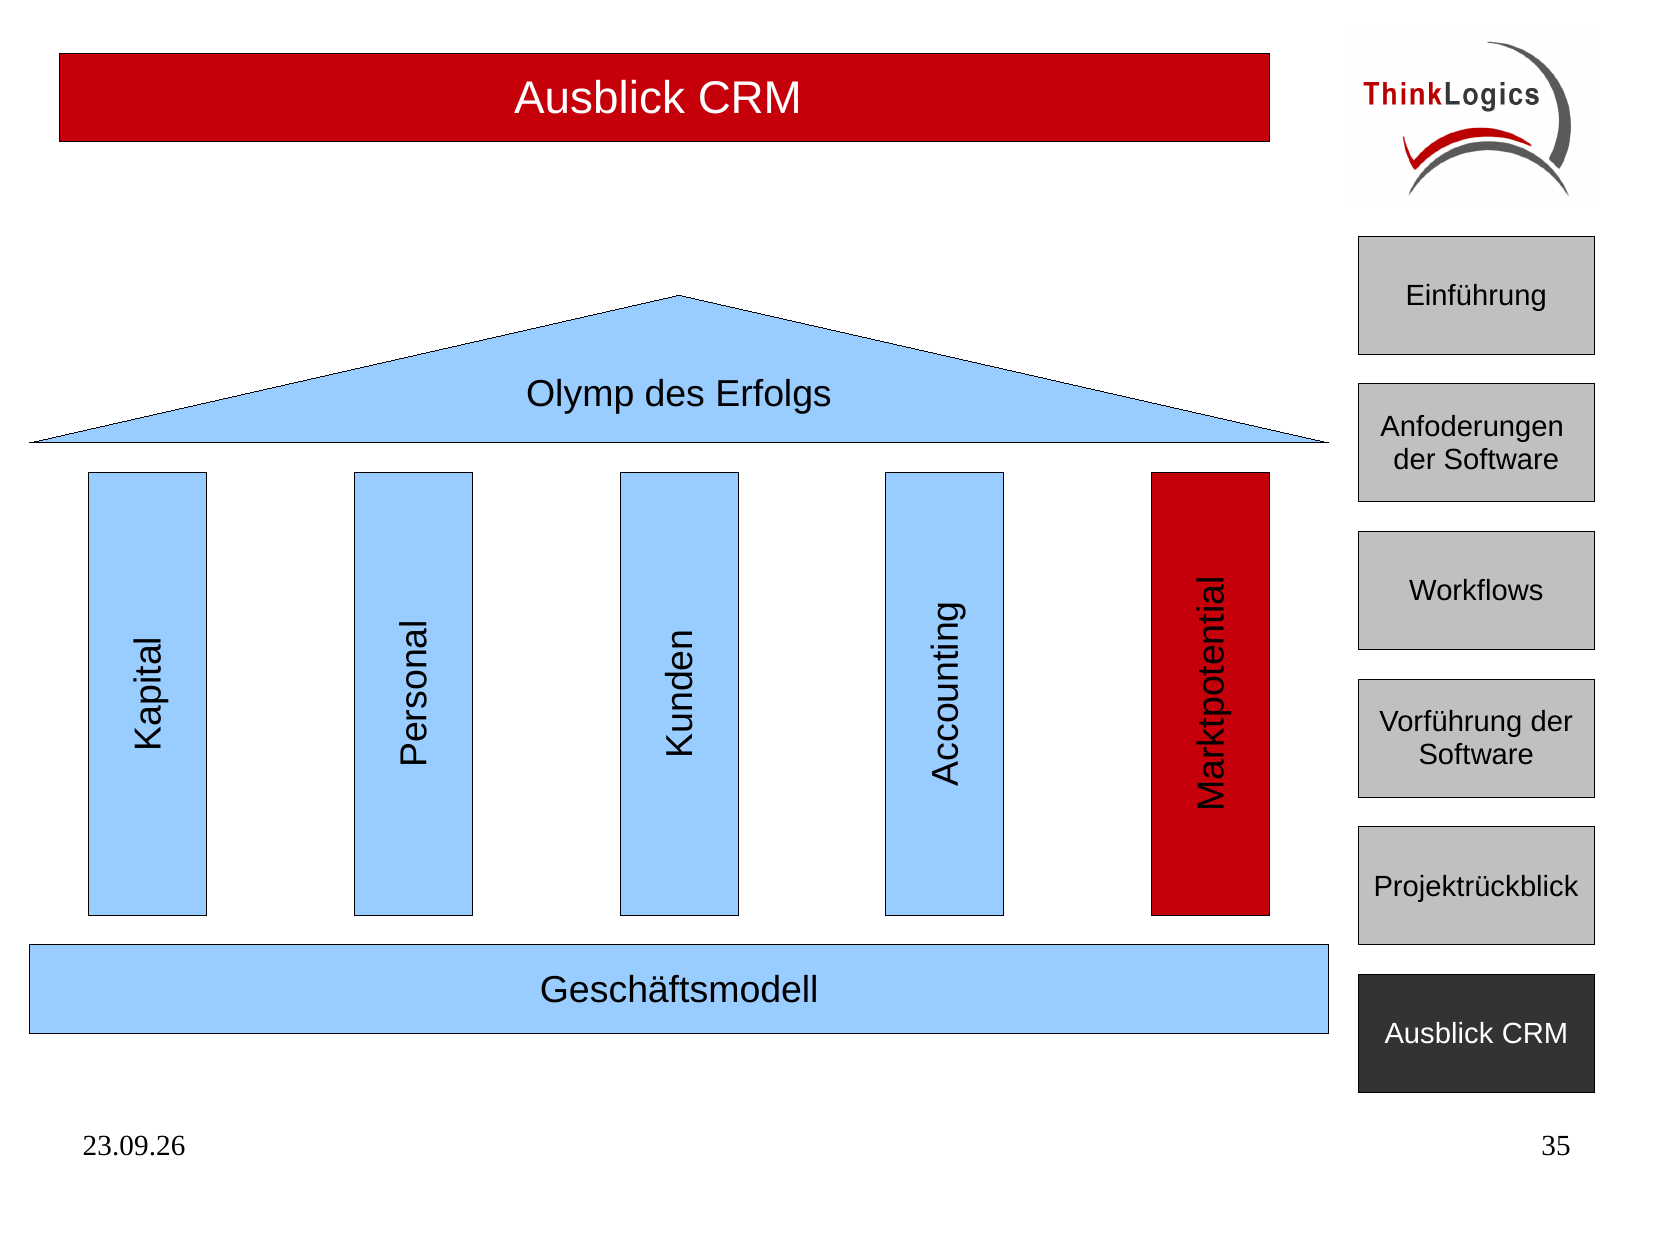

Ausblick CRM
Einführung
Olymp des Erfolgs
Anfoderungen
der Software
Workflows
Kapital
Personal
Kunden
Accounting
Marktpotential
Vorführung der
Software
Projektrückblick
Geschäftsmodell
Ausblick CRM
35